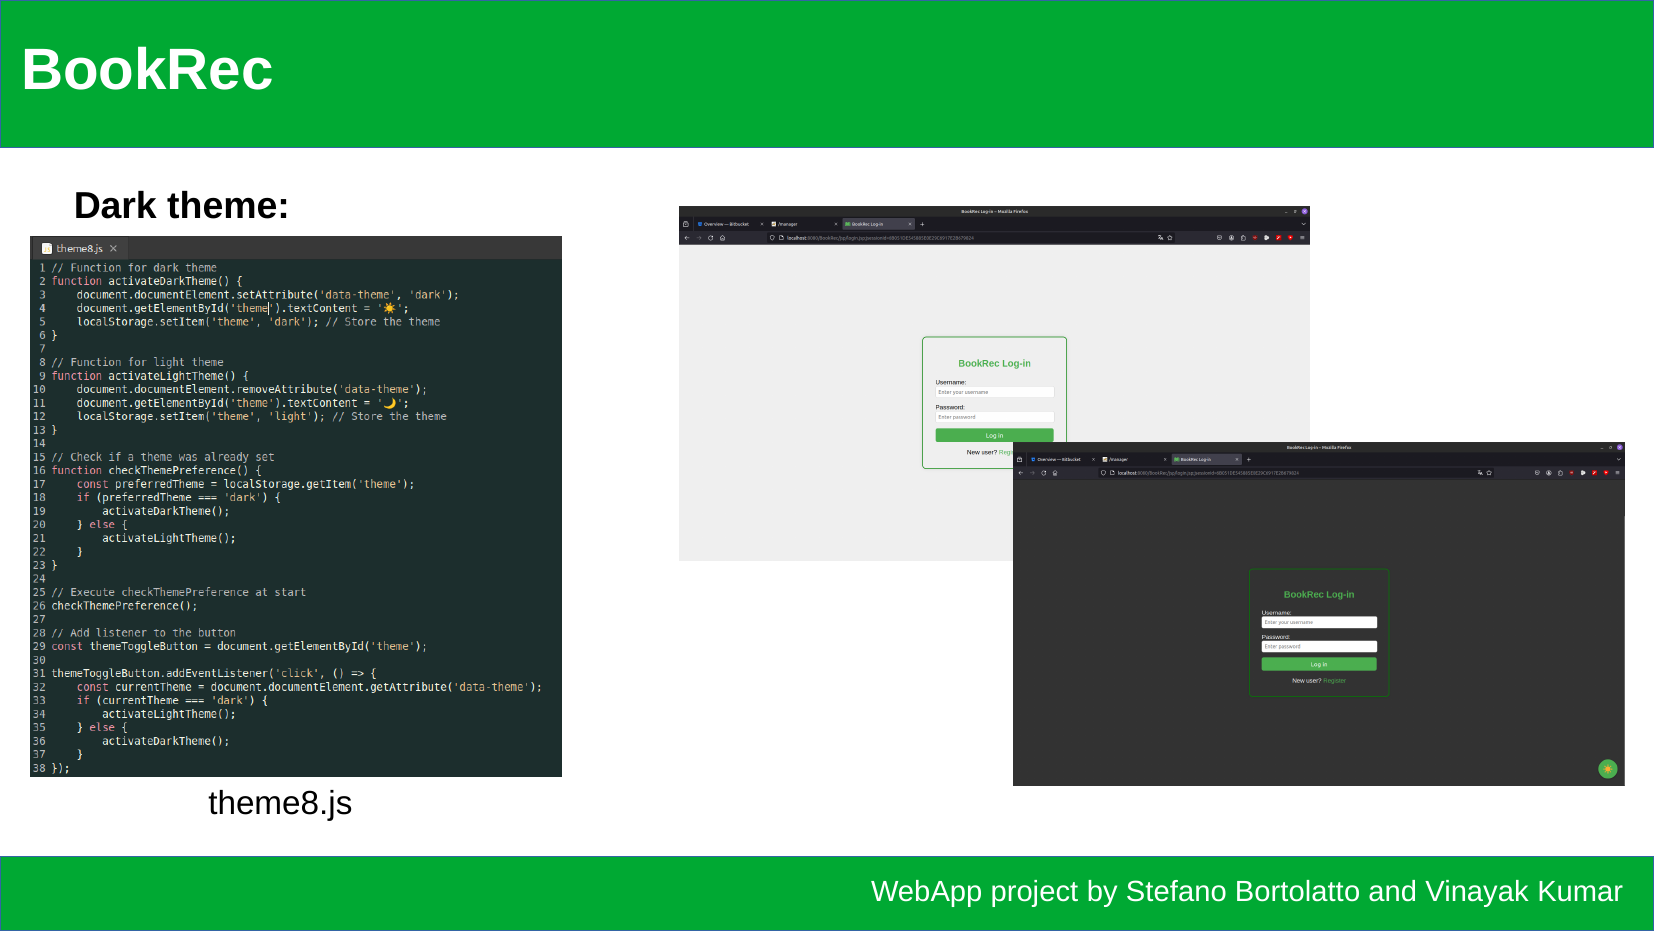

BookRec
Dark theme:
theme8.js
WebApp project by Stefano Bortolatto and Vinayak Kumar